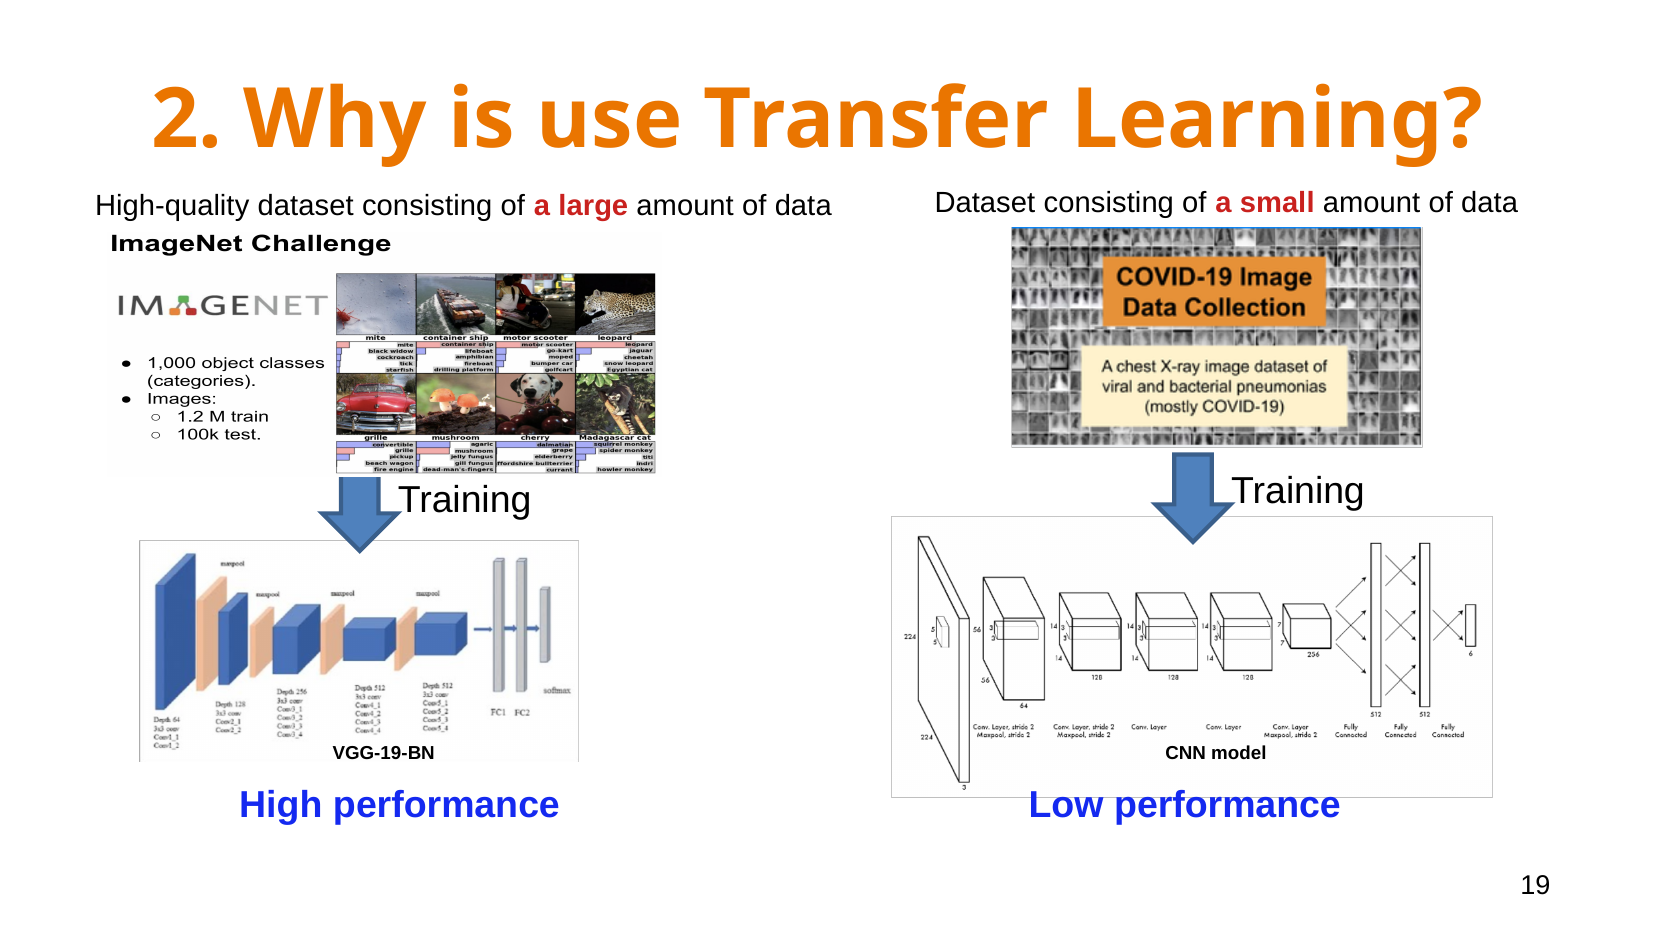

2. Why is use Transfer Learning?
Dataset consisting of a small amount of data
High-quality dataset consisting of a large amount of data
Training
Training
VGG-19-BN
CNN model
High performance
Low performance